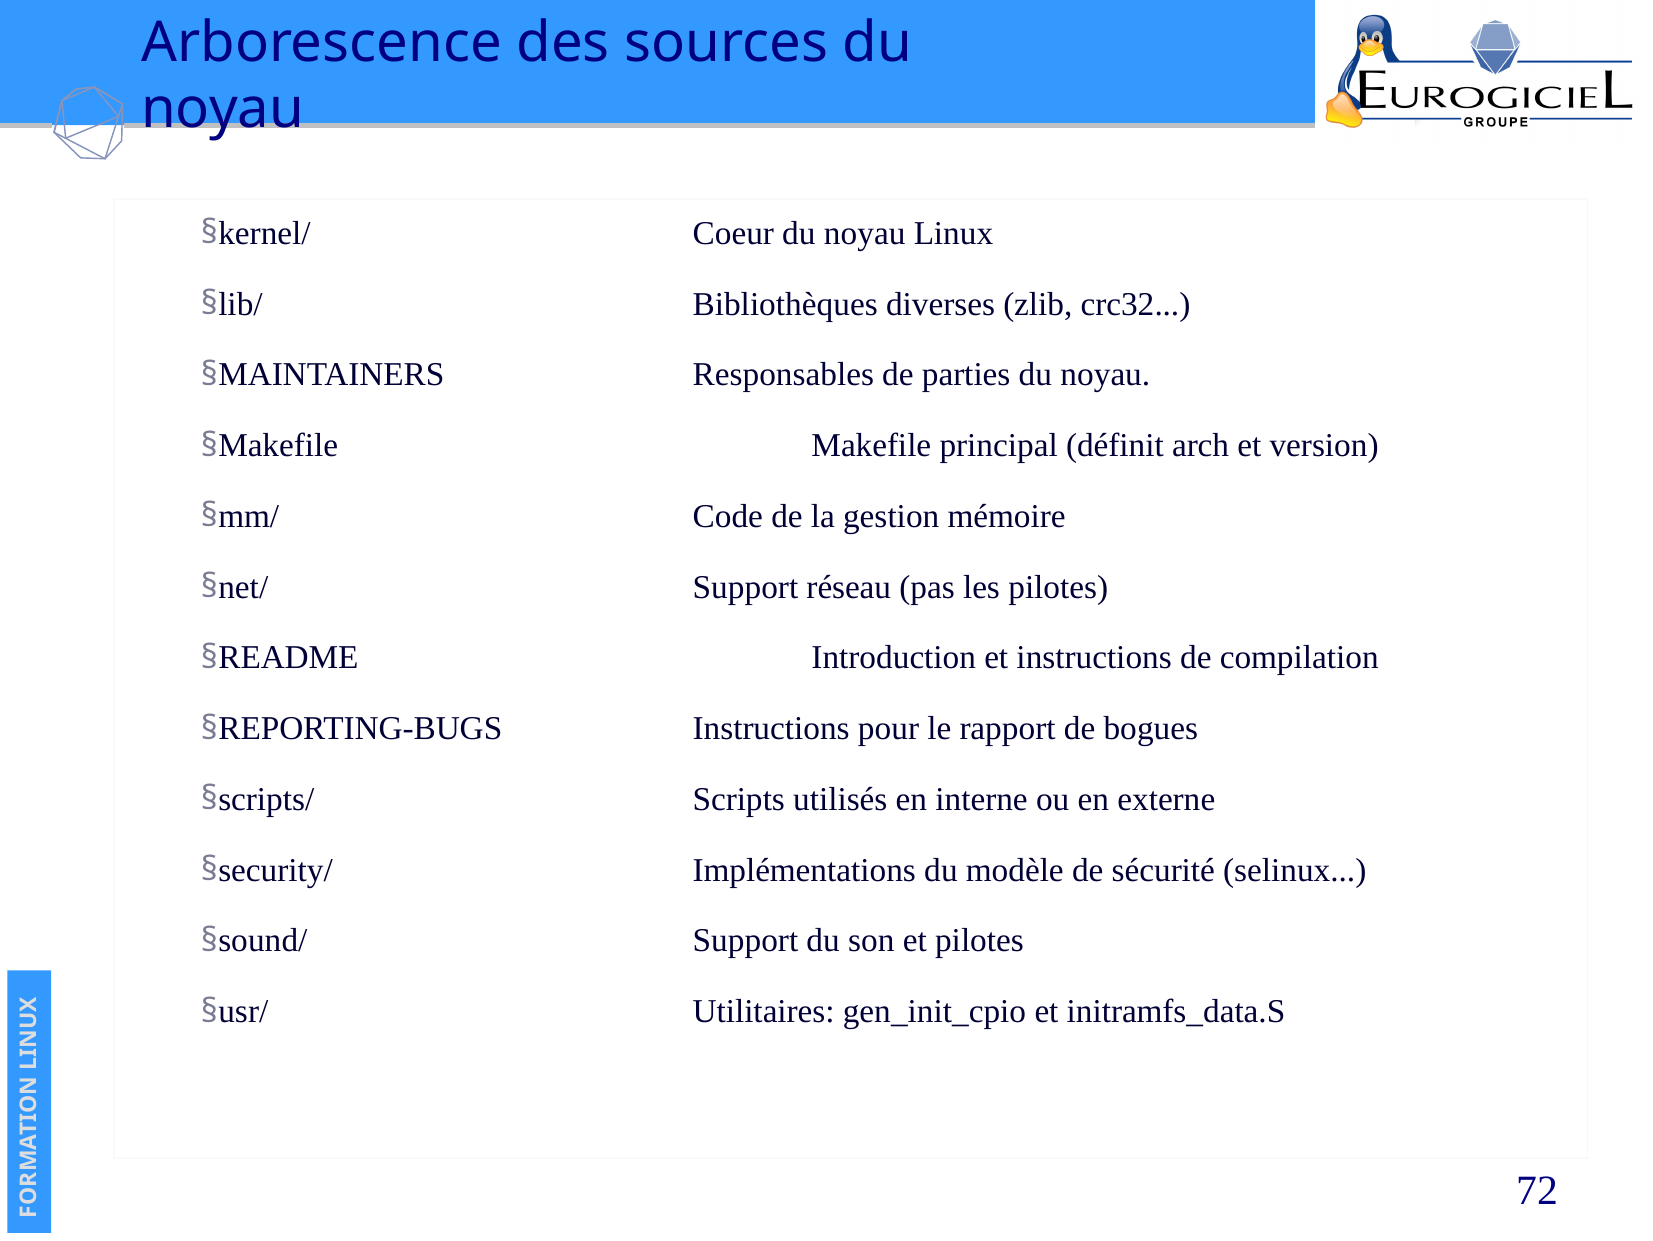

# Arborescence des sources du noyau‏
kernel/				Coeur du noyau Linux
lib/				Bibliothèques diverses (zlib, crc32...)
MAINTAINERS			Responsables de parties du noyau.
Makefile				Makefile principal (définit arch et version)
mm/				Code de la gestion mémoire
net/				Support réseau (pas les pilotes)
README				Introduction et instructions de compilation
REPORTING-BUGS		Instructions pour le rapport de bogues
scripts/				Scripts utilisés en interne ou en externe
security/				Implémentations du modèle de sécurité (selinux...)
sound/				Support du son et pilotes
usr/				Utilitaires: gen_init_cpio et initramfs_data.S